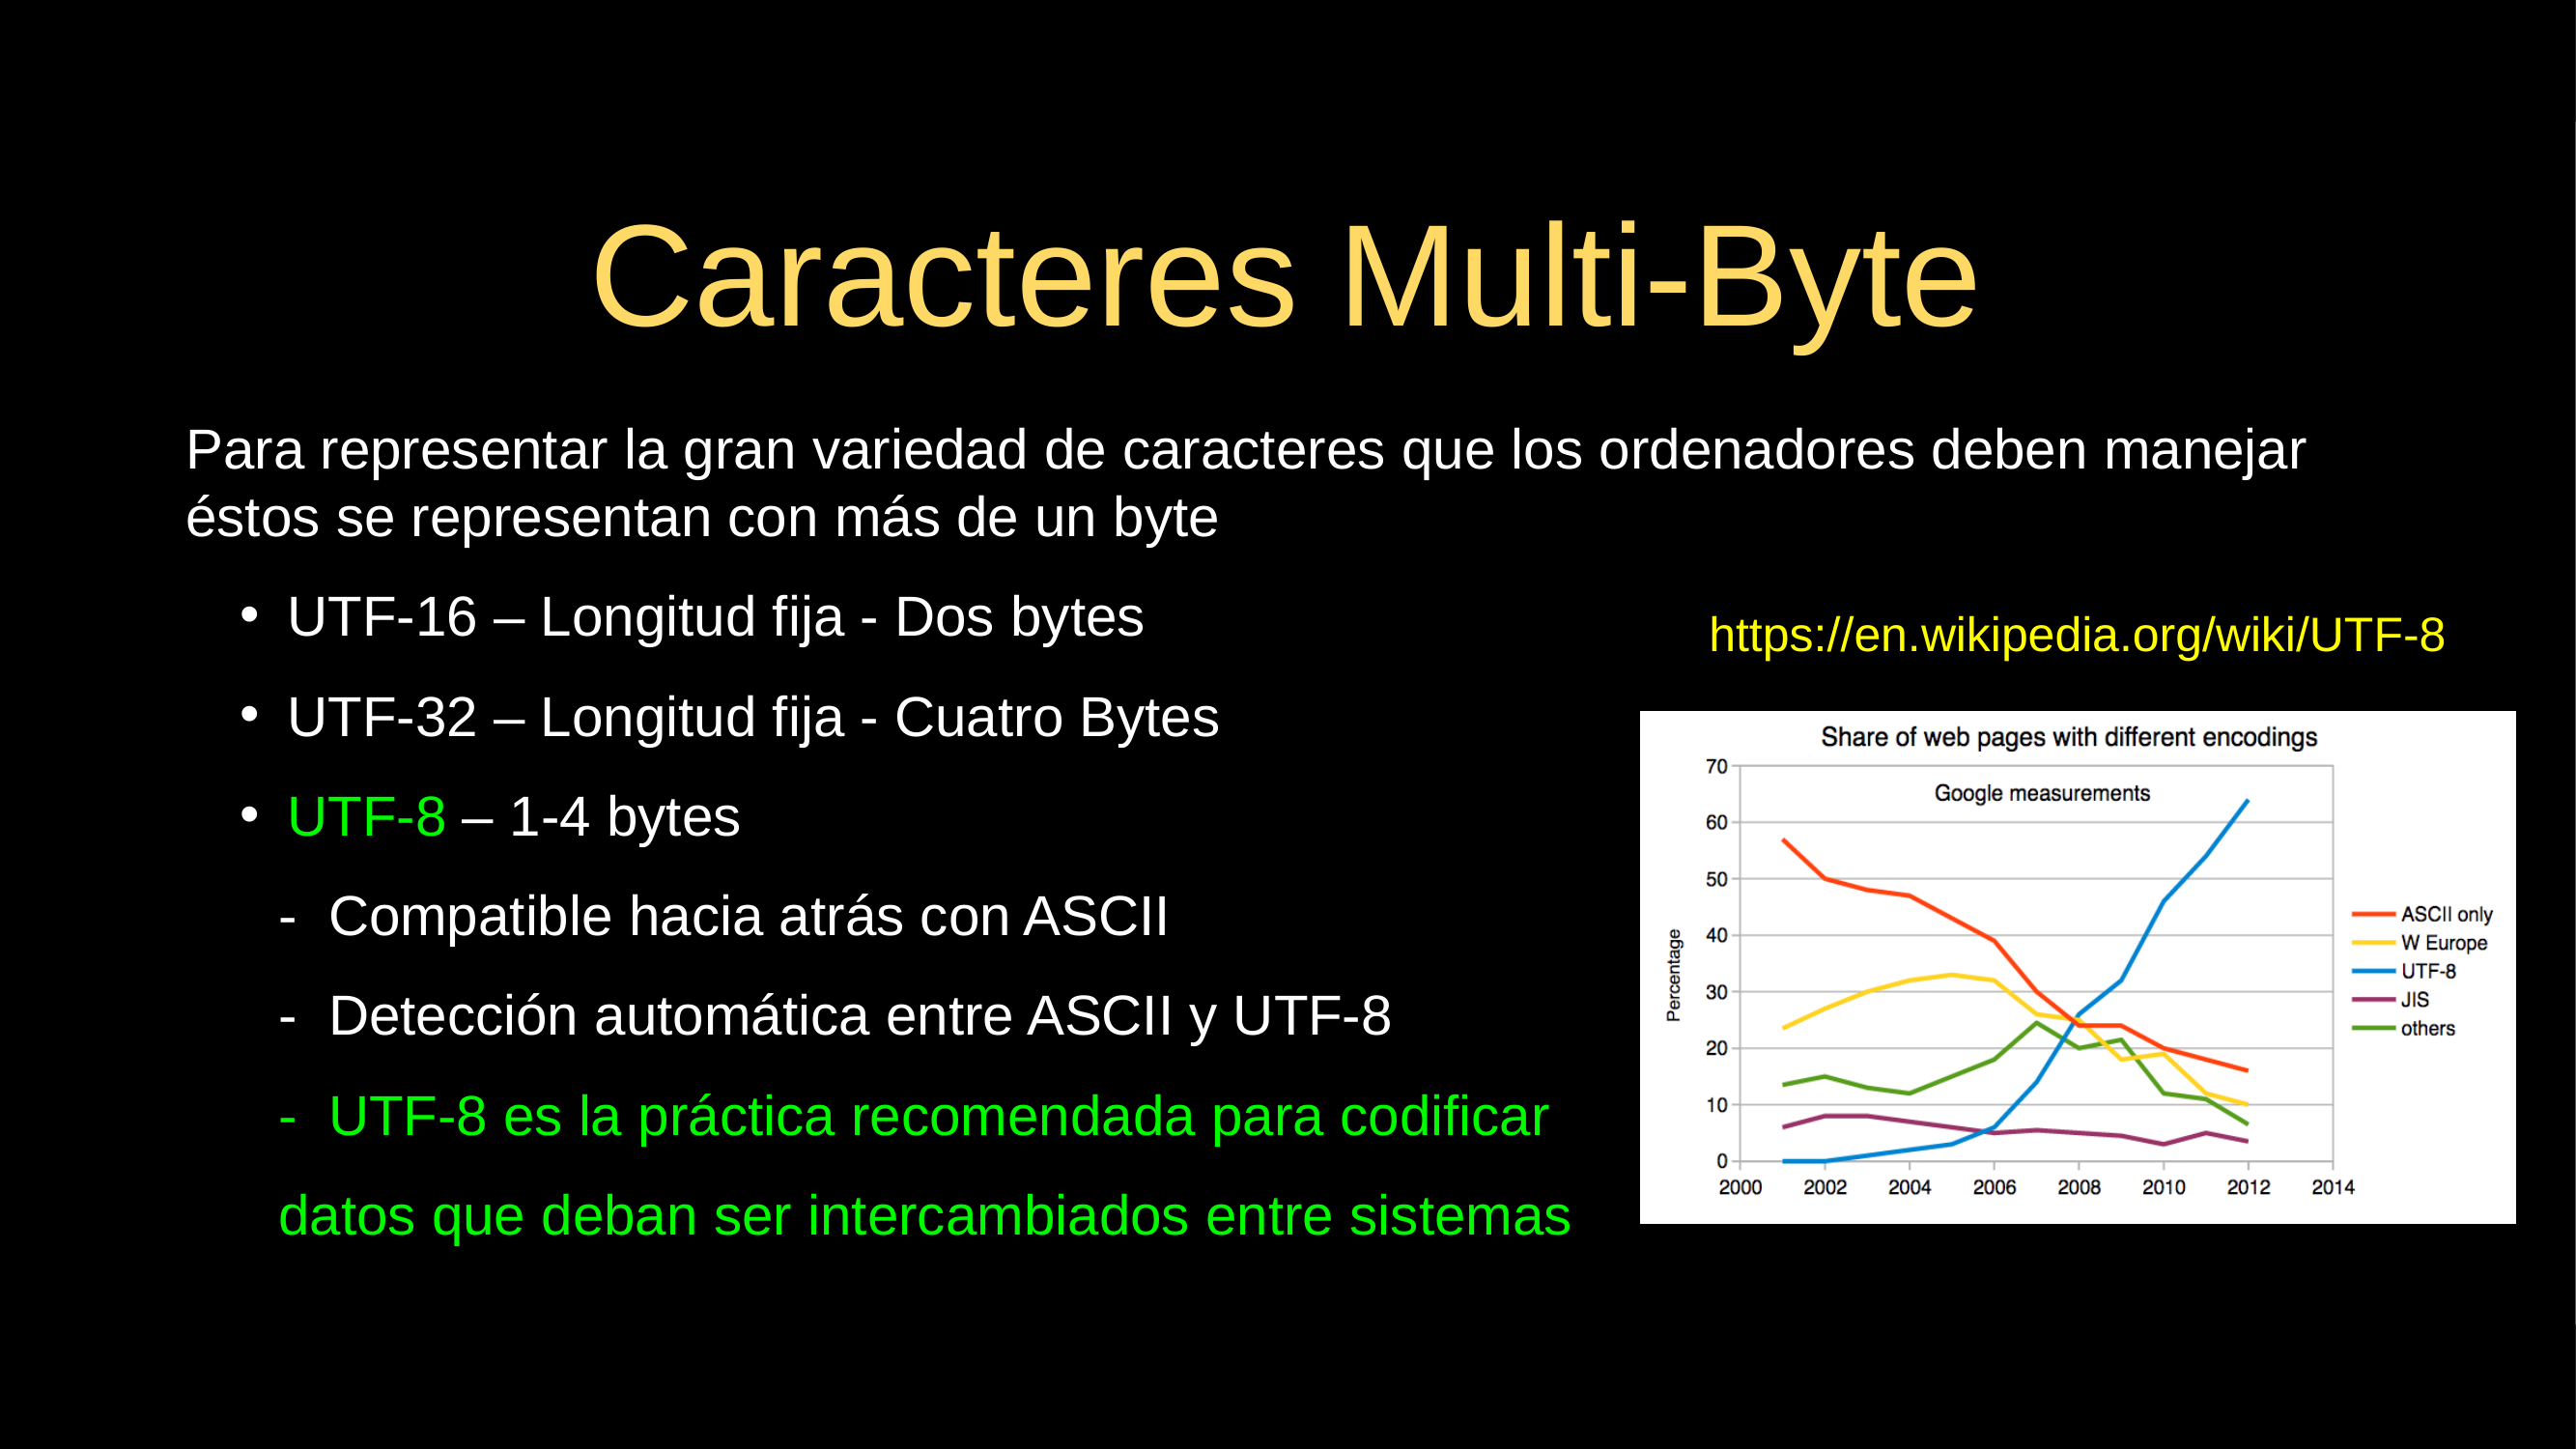

# Caracteres Multi-Byte
Para representar la gran variedad de caracteres que los ordenadores deben manejar éstos se representan con más de un byte
UTF-16 – Longitud fija - Dos bytes
UTF-32 – Longitud fija - Cuatro Bytes
UTF-8 – 1-4 bytes
- Compatible hacia atrás con ASCII
- Detección automática entre ASCII y UTF-8
- UTF-8 es la práctica recomendada para codificar
datos que deban ser intercambiados entre sistemas
https://en.wikipedia.org/wiki/UTF-8